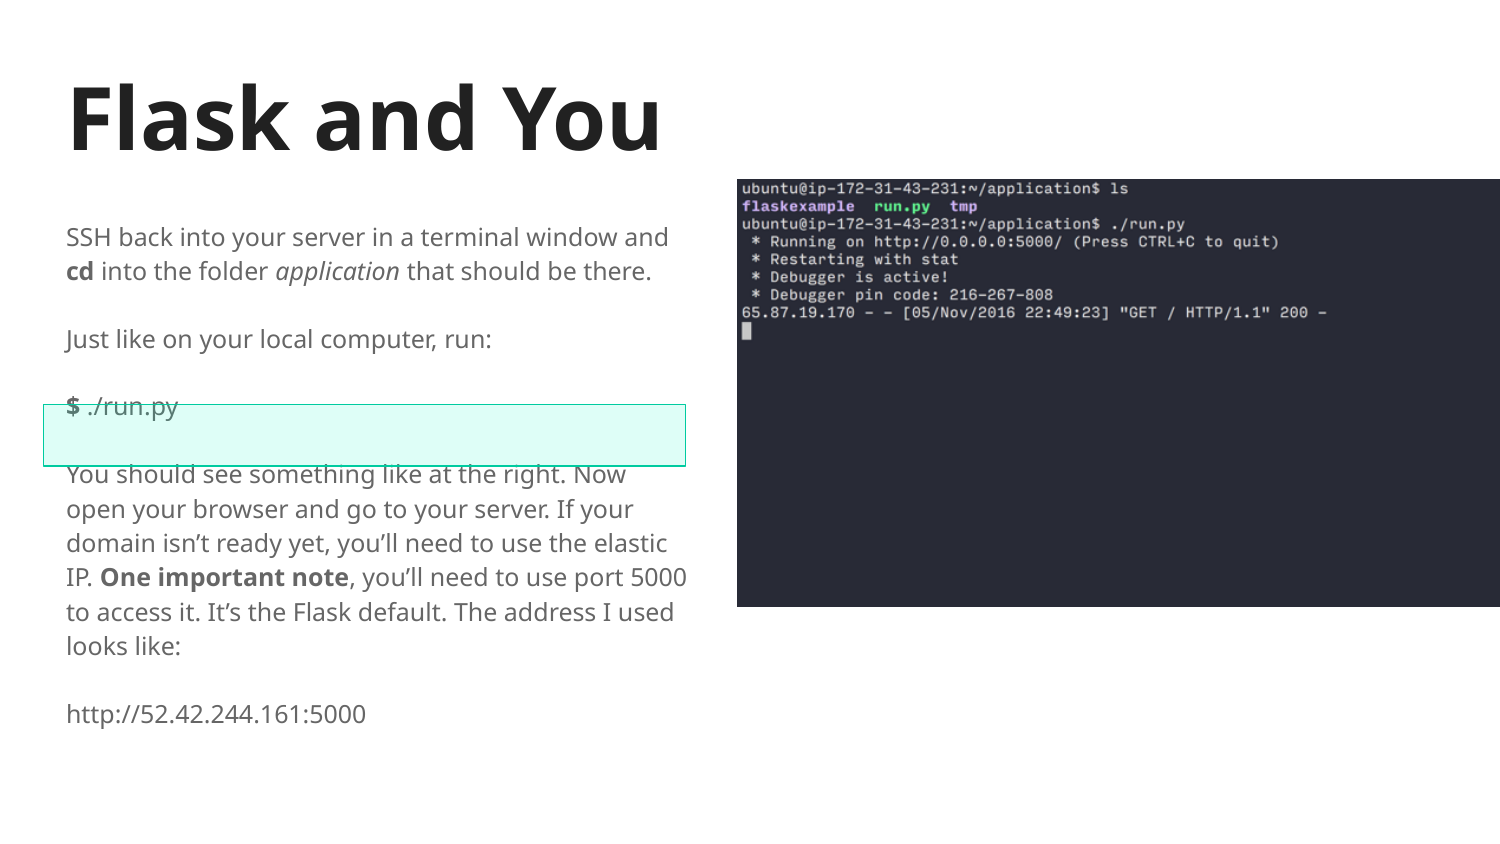

# Flask and You
SSH back into your server in a terminal window and cd into the folder application that should be there.
Just like on your local computer, run:
$ ./run.py
You should see something like at the right. Now open your browser and go to your server. If your domain isn’t ready yet, you’ll need to use the elastic IP. One important note, you’ll need to use port 5000 to access it. It’s the Flask default. The address I used looks like:
http://52.42.244.161:5000